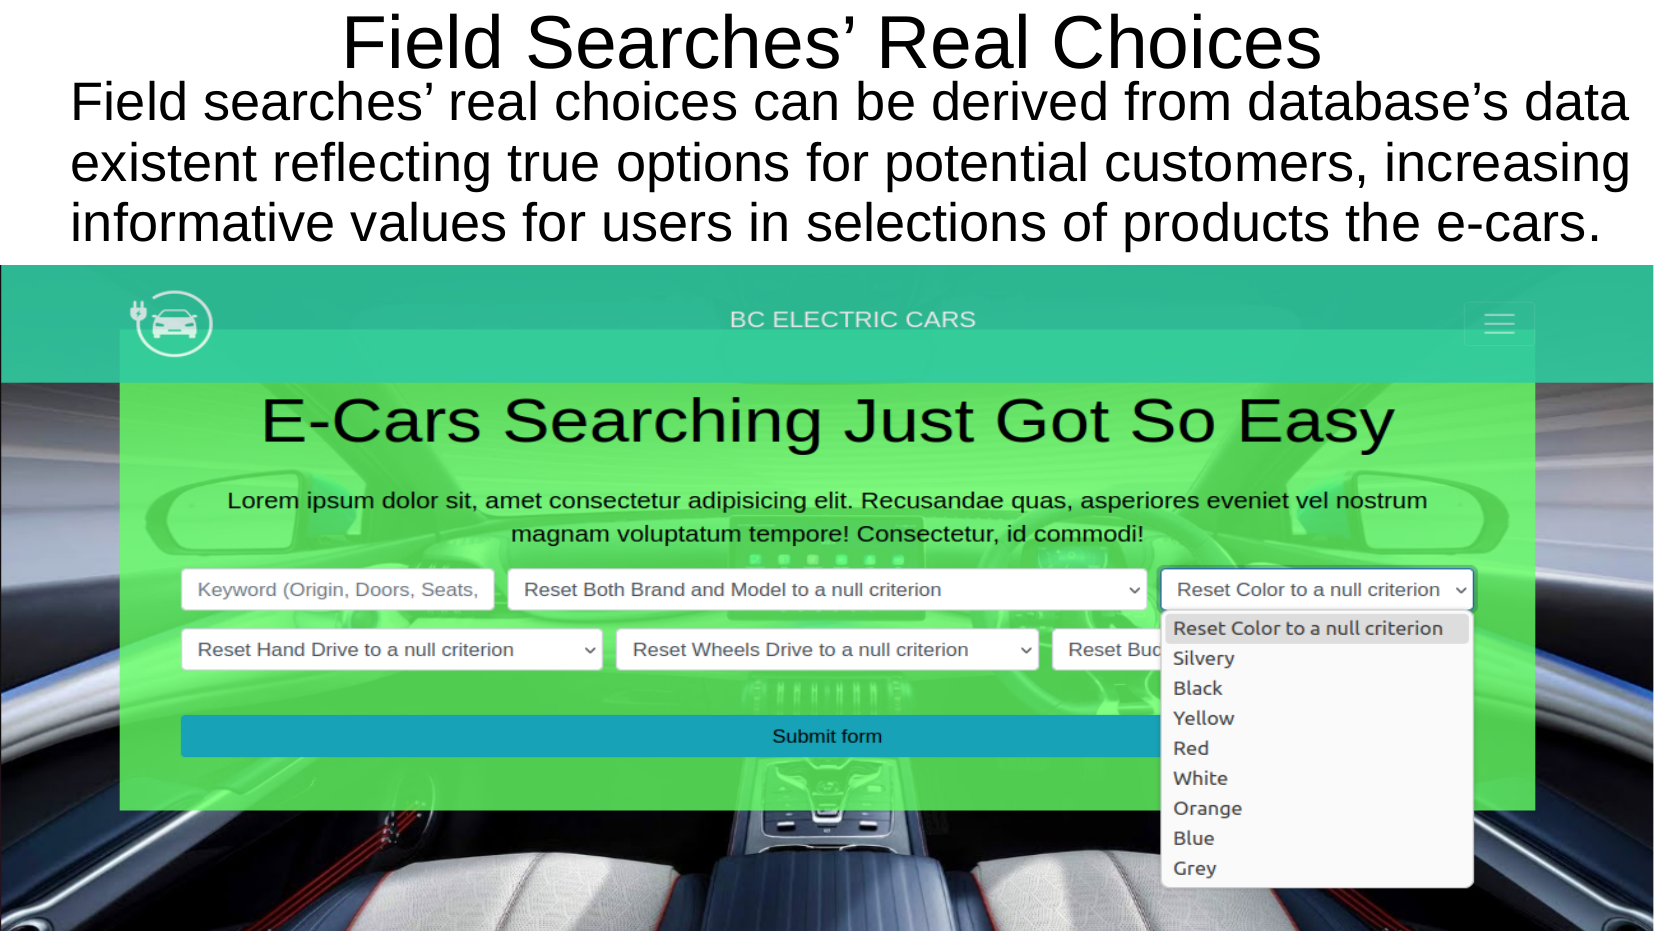

# Field Searches’ Real Choices
Field searches’ real choices can be derived from database’s data existent reflecting true options for potential customers, increasing informative values for users in selections of products the e-cars.